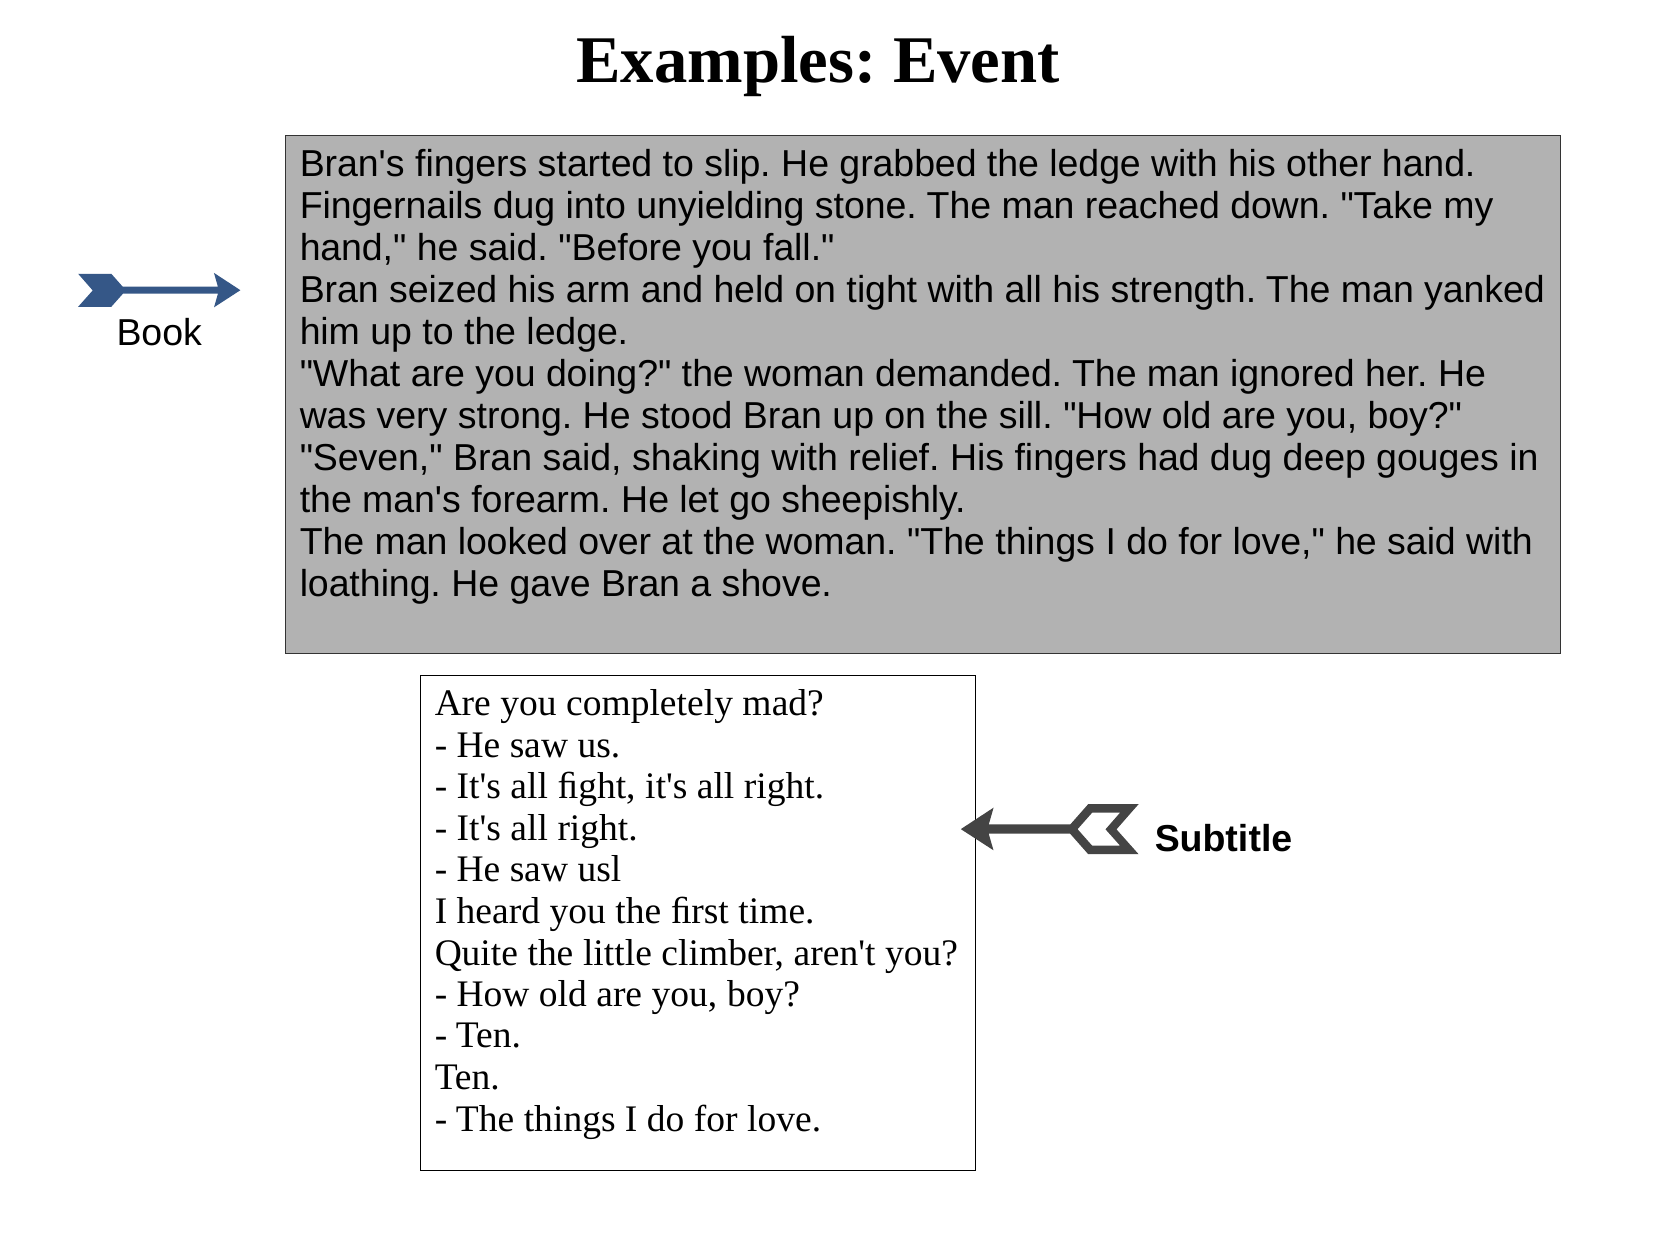

# Examples: Event
Bran's fingers started to slip. He grabbed the ledge with his other hand. Fingernails dug into unyielding stone. The man reached down. "Take my hand," he said. "Before you fall."
Bran seized his arm and held on tight with all his strength. The man yanked him up to the ledge.
"What are you doing?" the woman demanded. The man ignored her. He was very strong. He stood Bran up on the sill. "How old are you, boy?"
"Seven," Bran said, shaking with relief. His fingers had dug deep gouges in the man's forearm. He let go sheepishly.
The man looked over at the woman. "The things I do for love," he said with loathing. He gave Bran a shove.
Book
Are you completely mad?
- He saw us.
- It's all ﬁght, it's all right.
- It's all right.
- He saw usl
I heard you the ﬁrst time.
Quite the little climber, aren't you?
- How old are you, boy?
- Ten.
Ten.
- The things I do for love.
Subtitle